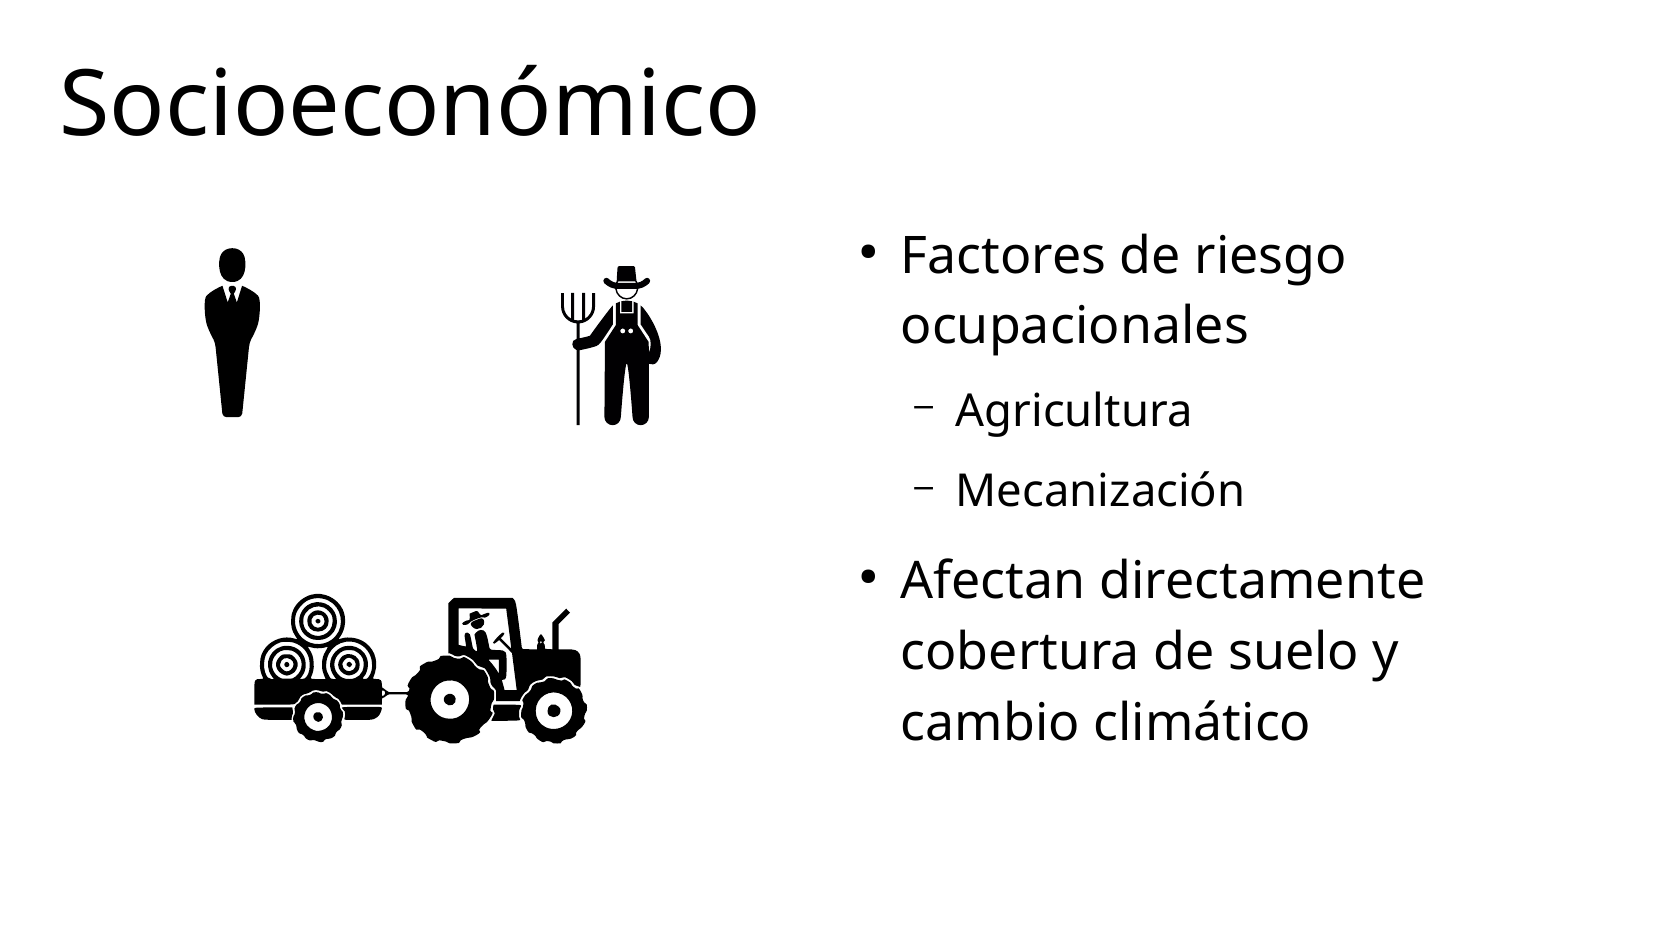

# Socioeconómico
Factores de riesgo ocupacionales
Agricultura
Mecanización
Afectan directamente cobertura de suelo y cambio climático